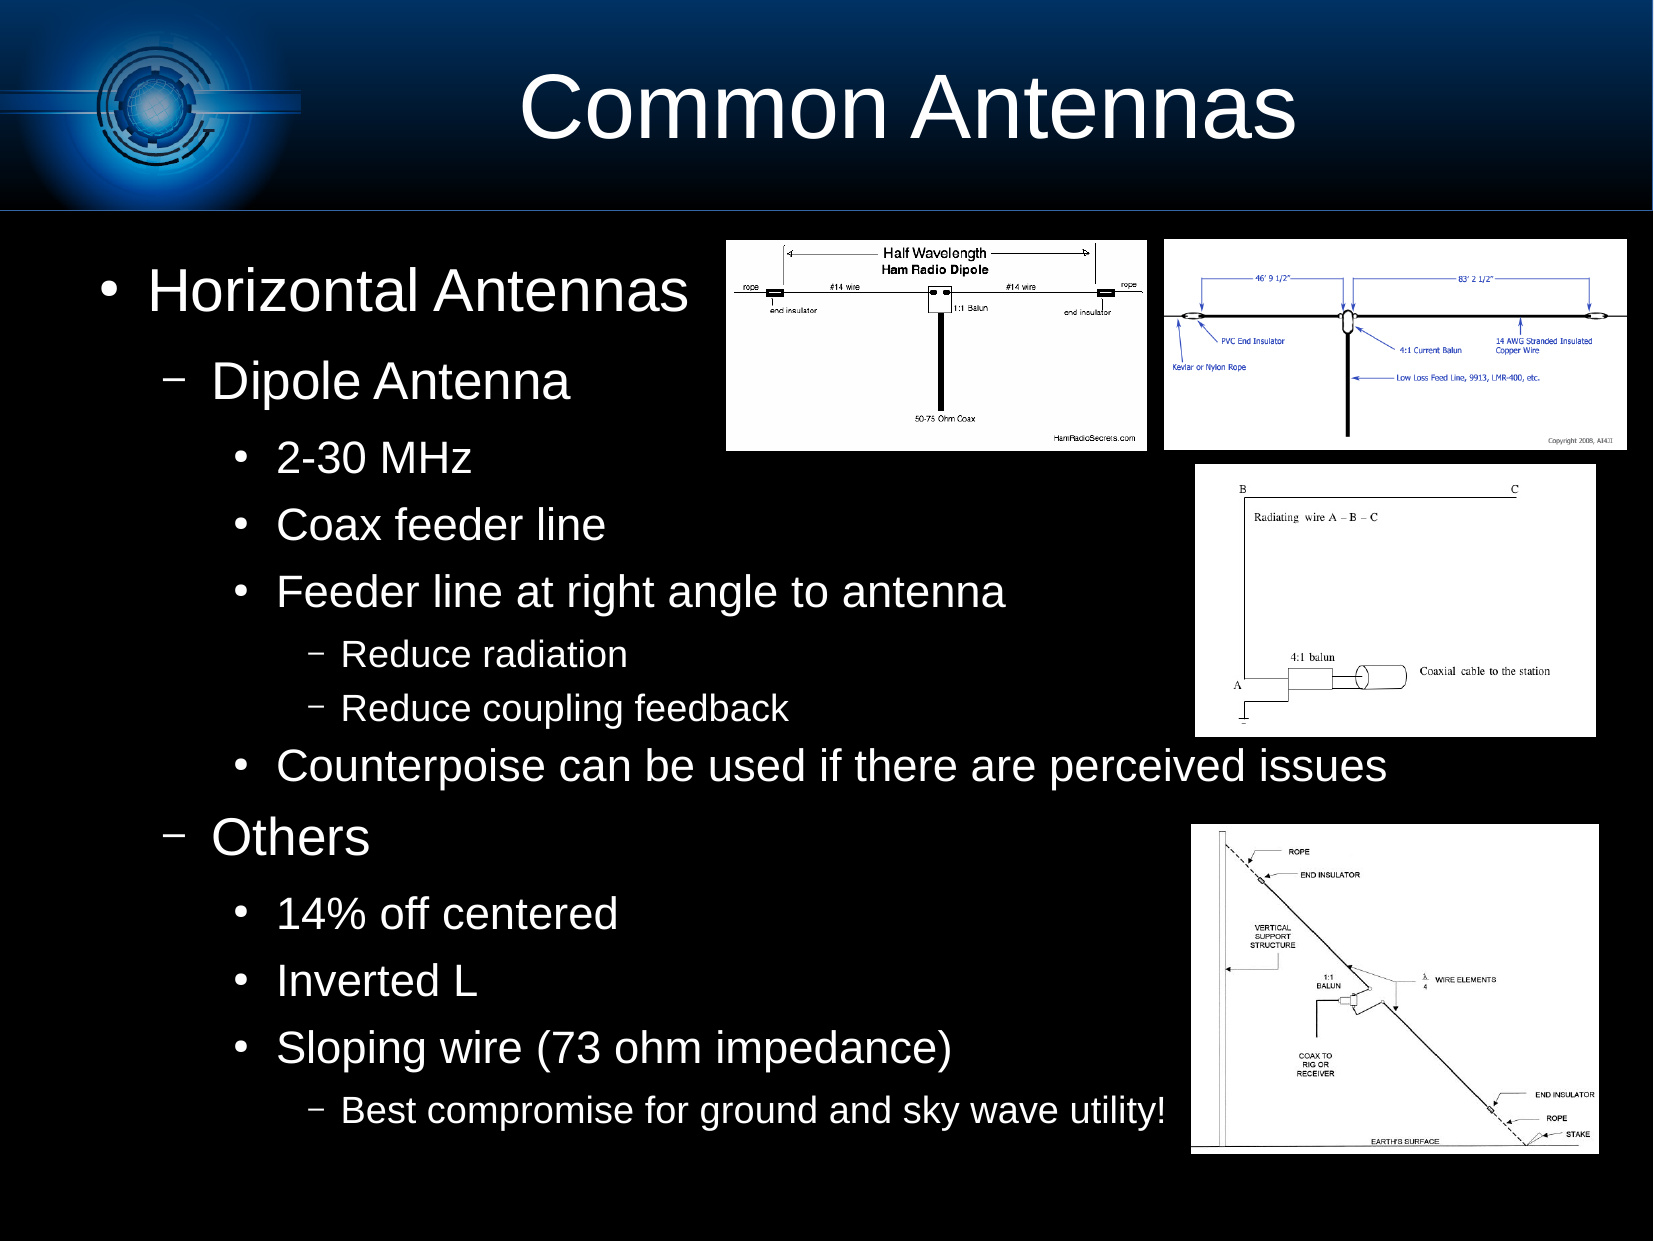

# Common Antennas
Horizontal Antennas
Dipole Antenna
2-30 MHz
Coax feeder line
Feeder line at right angle to antenna
Reduce radiation
Reduce coupling feedback
Counterpoise can be used if there are perceived issues
Others
14% off centered
Inverted L
Sloping wire (73 ohm impedance)
Best compromise for ground and sky wave utility!